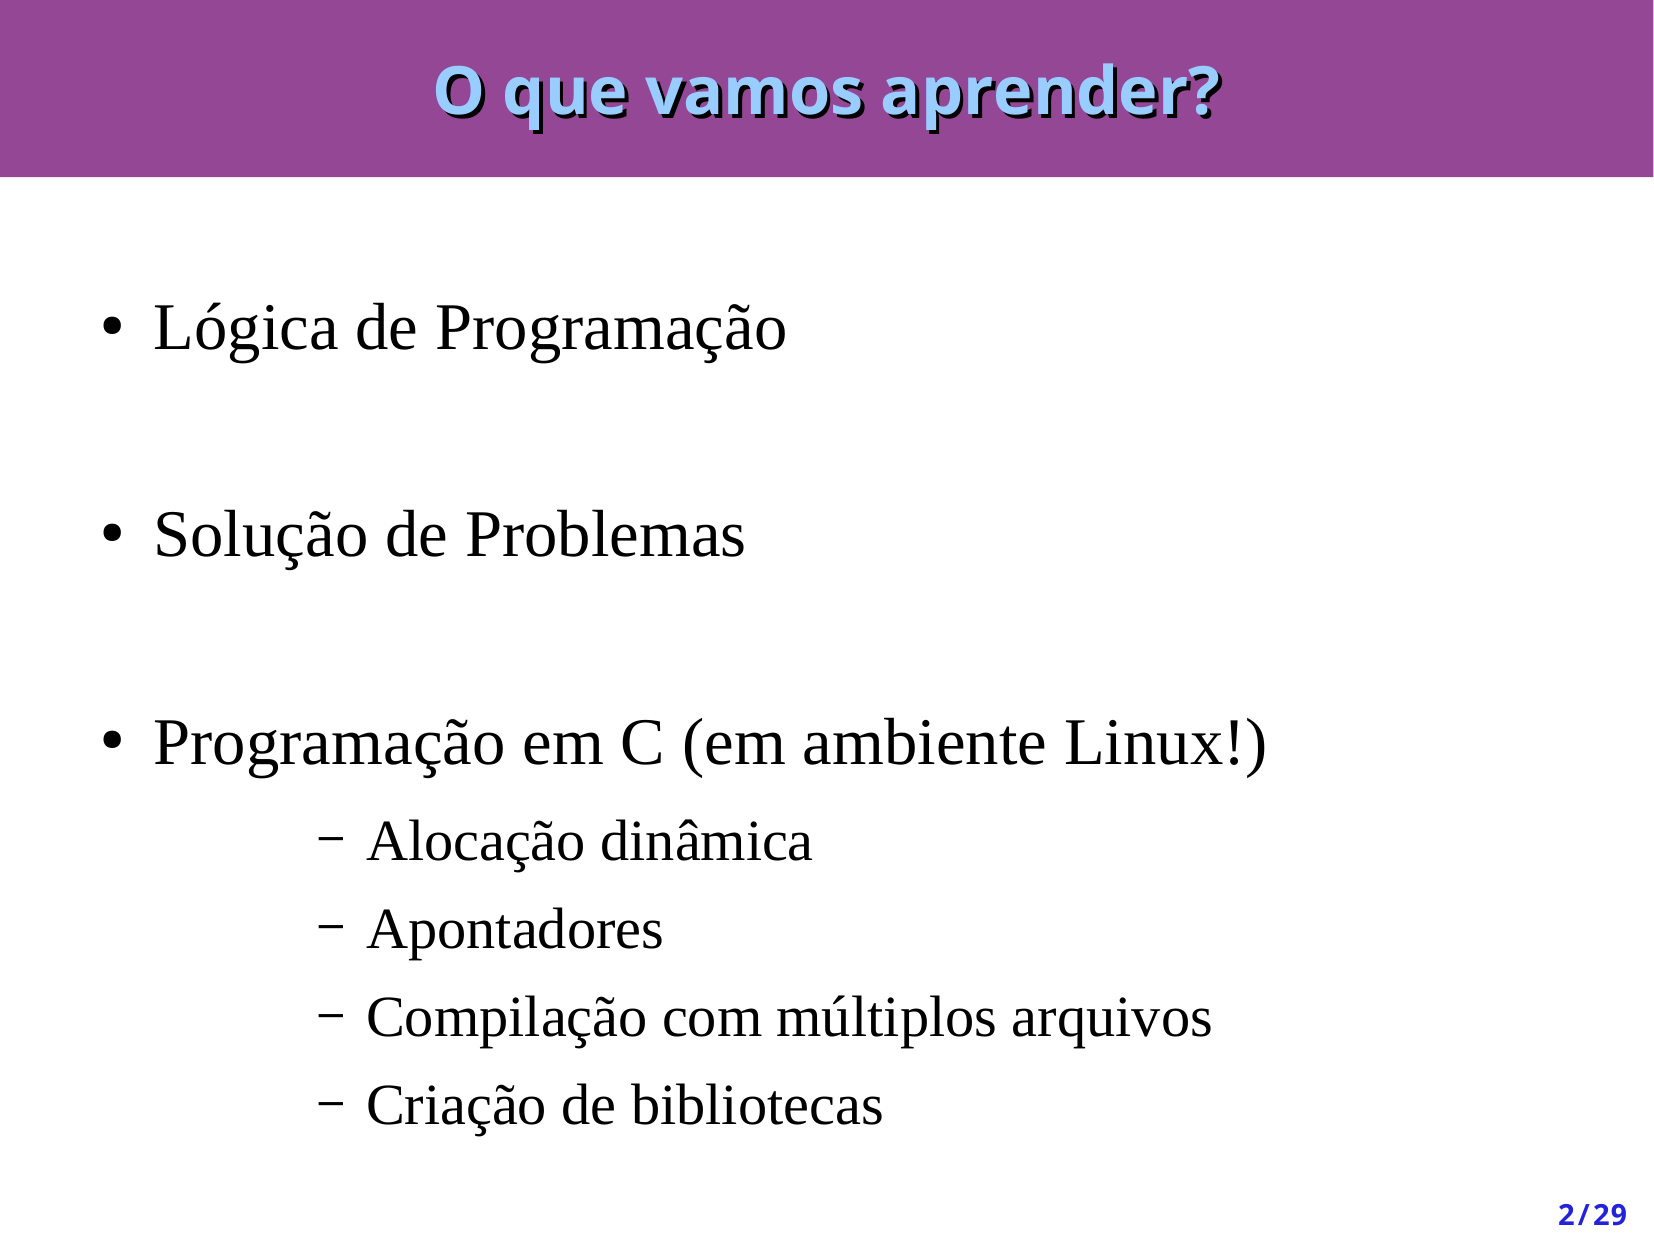

# O que vamos aprender?
Lógica de Programação
Solução de Problemas
Programação em C (em ambiente Linux!)
Alocação dinâmica
Apontadores
Compilação com múltiplos arquivos
Criação de bibliotecas
2